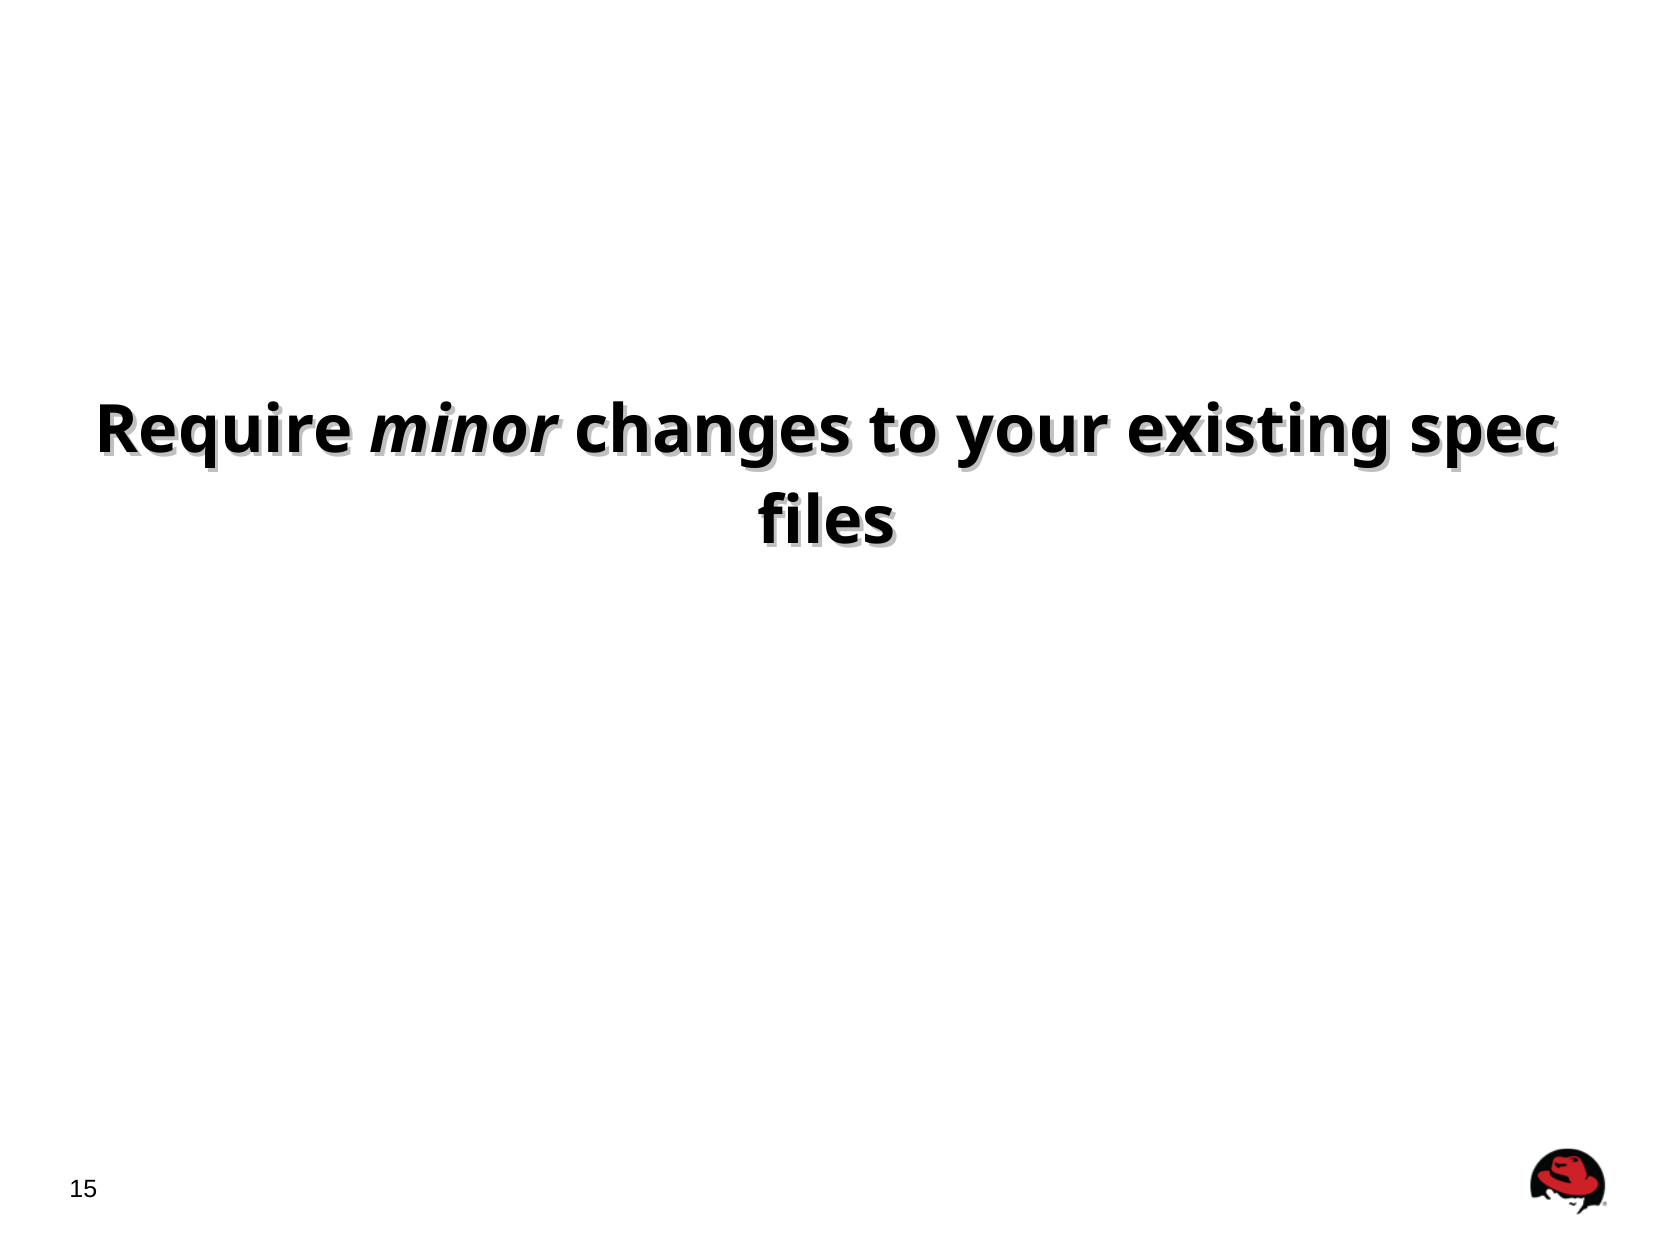

# Require minor changes to your existing spec files